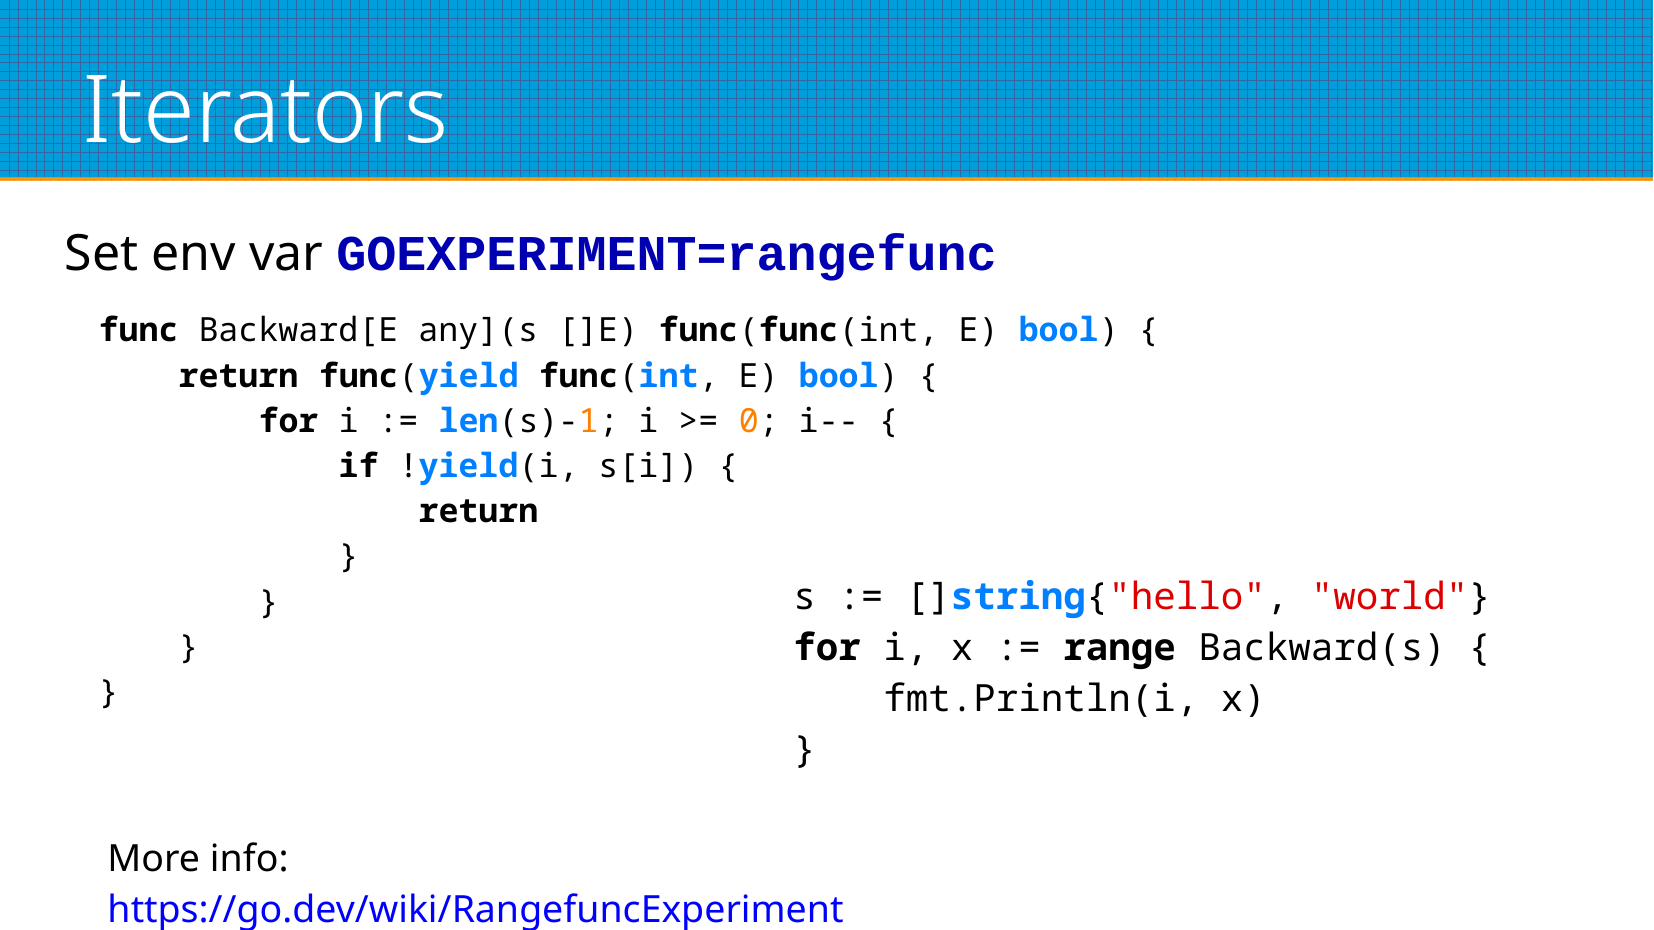

# Iterators
Set env var GOEXPERIMENT=rangefunc
func Backward[E any](s []E) func(func(int, E) bool) {
 return func(yield func(int, E) bool) {
 for i := len(s)-1; i >= 0; i-- {
 if !yield(i, s[i]) {
 return
 }
 }
 }
}
s := []string{"hello", "world"}
for i, x := range Backward(s) {
 fmt.Println(i, x)
}
More info: https://go.dev/wiki/RangefuncExperiment